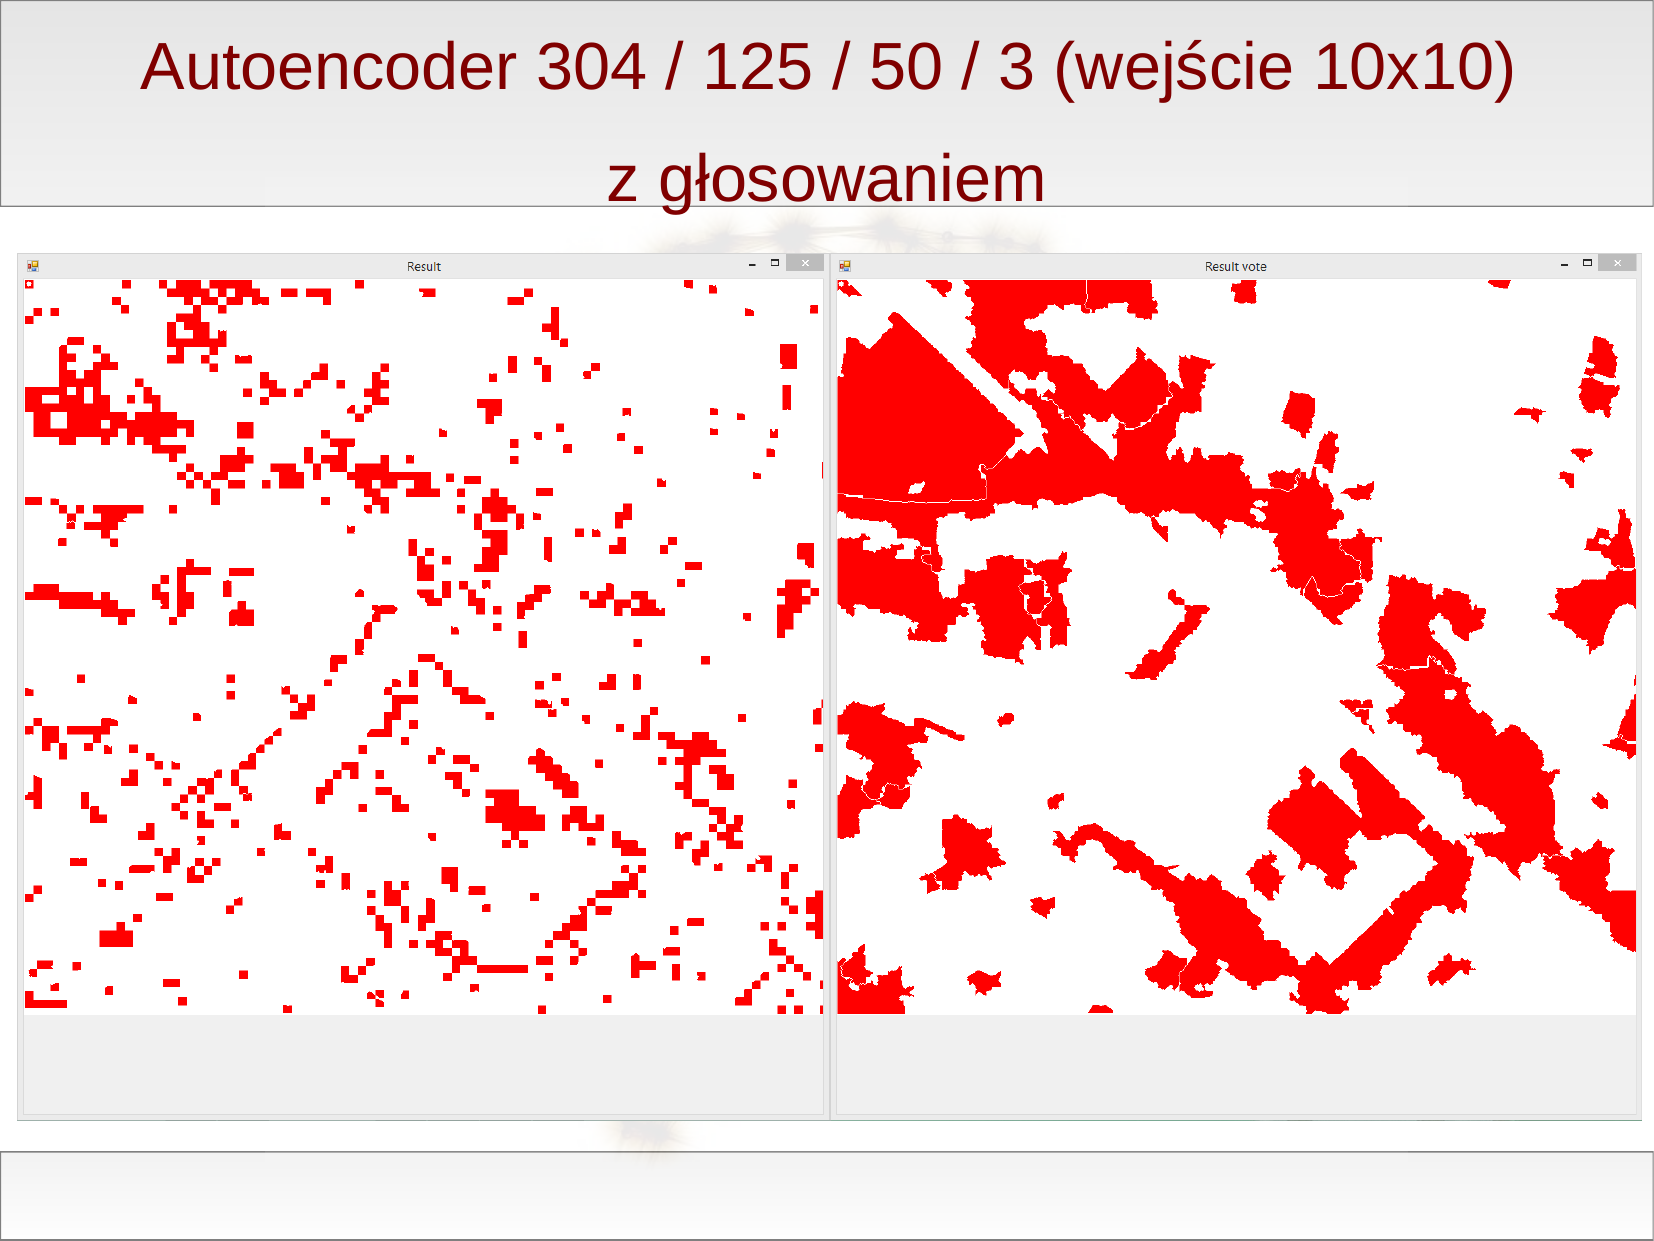

# Autoencoder 304 / 125 / 50 / 3 (wejście 10x10) z głosowaniem